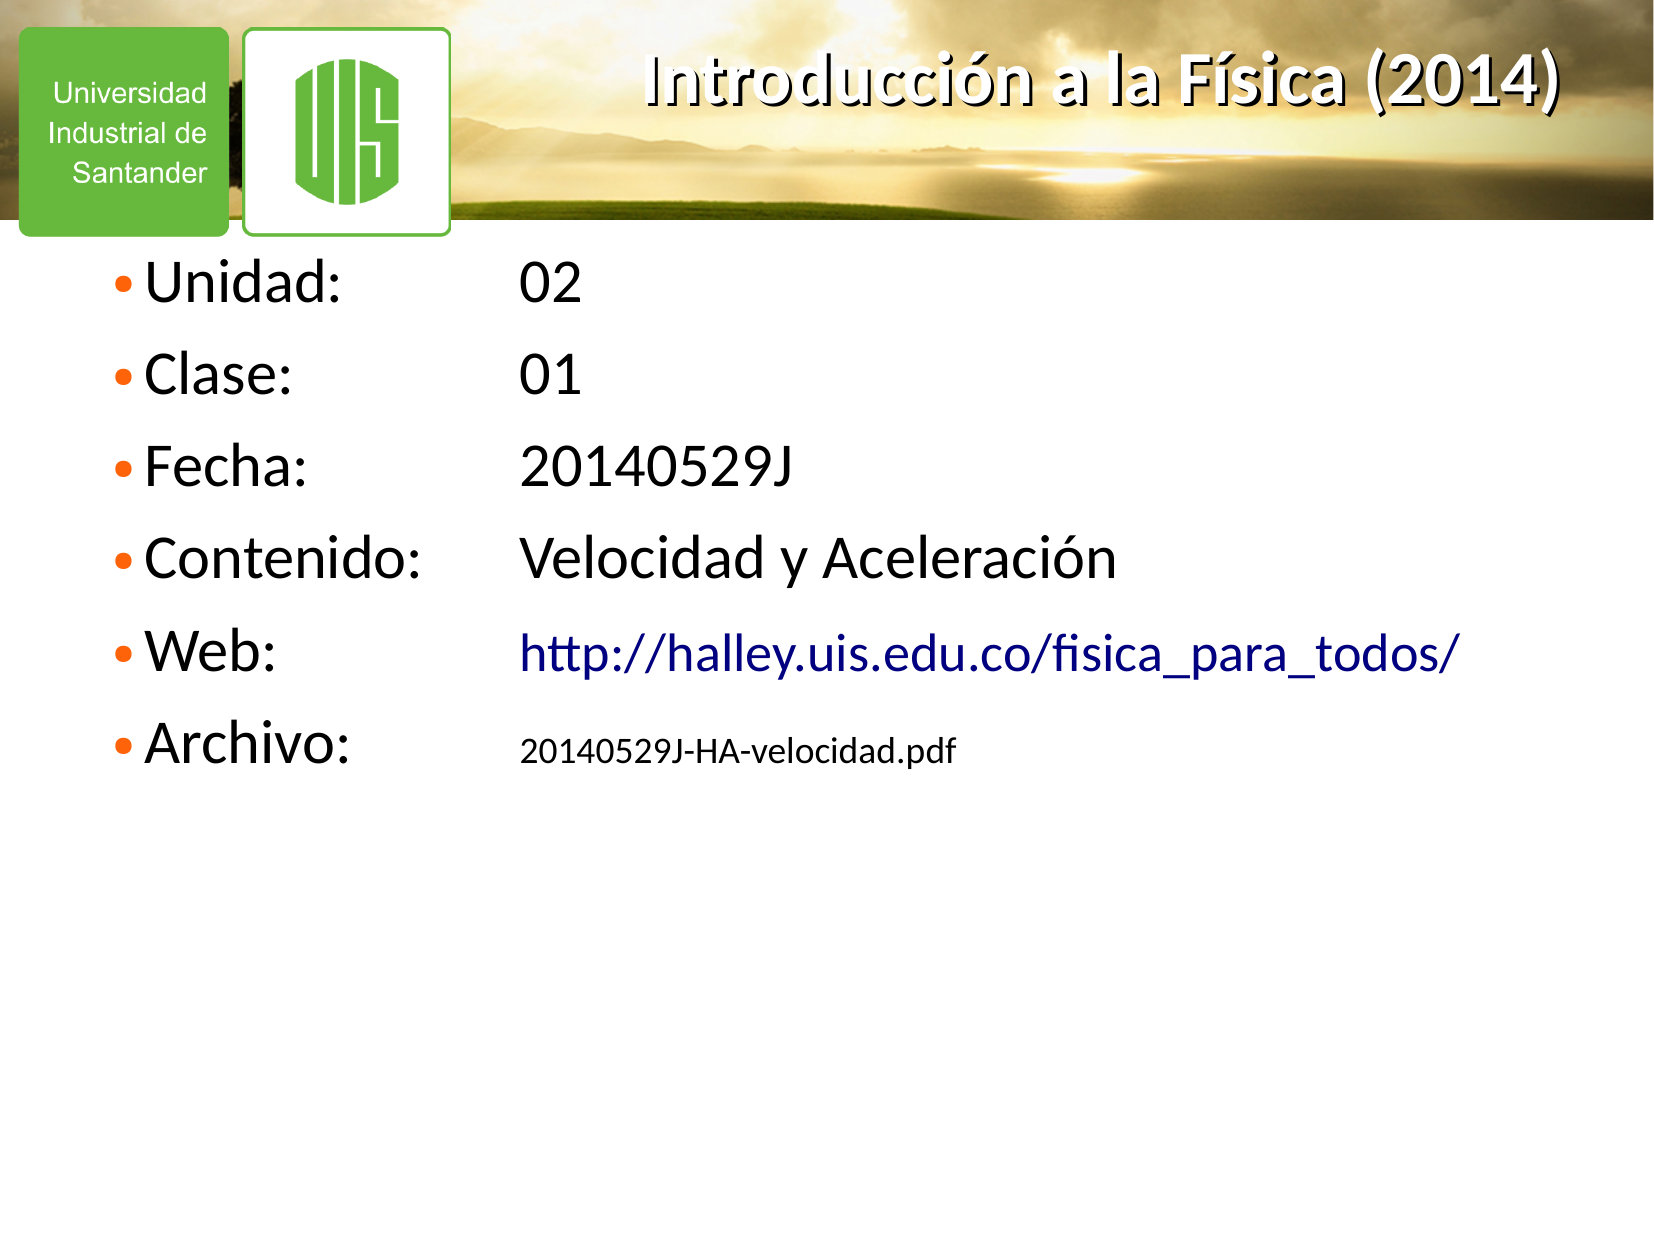

# Introducción a la Física (2014)
Unidad:			02
Clase:				01
Fecha:			20140529J
Contenido:		Velocidad y Aceleración
Web:				http://halley.uis.edu.co/fisica_para_todos/
Archivo:			20140529J-HA-velocidad.pdf